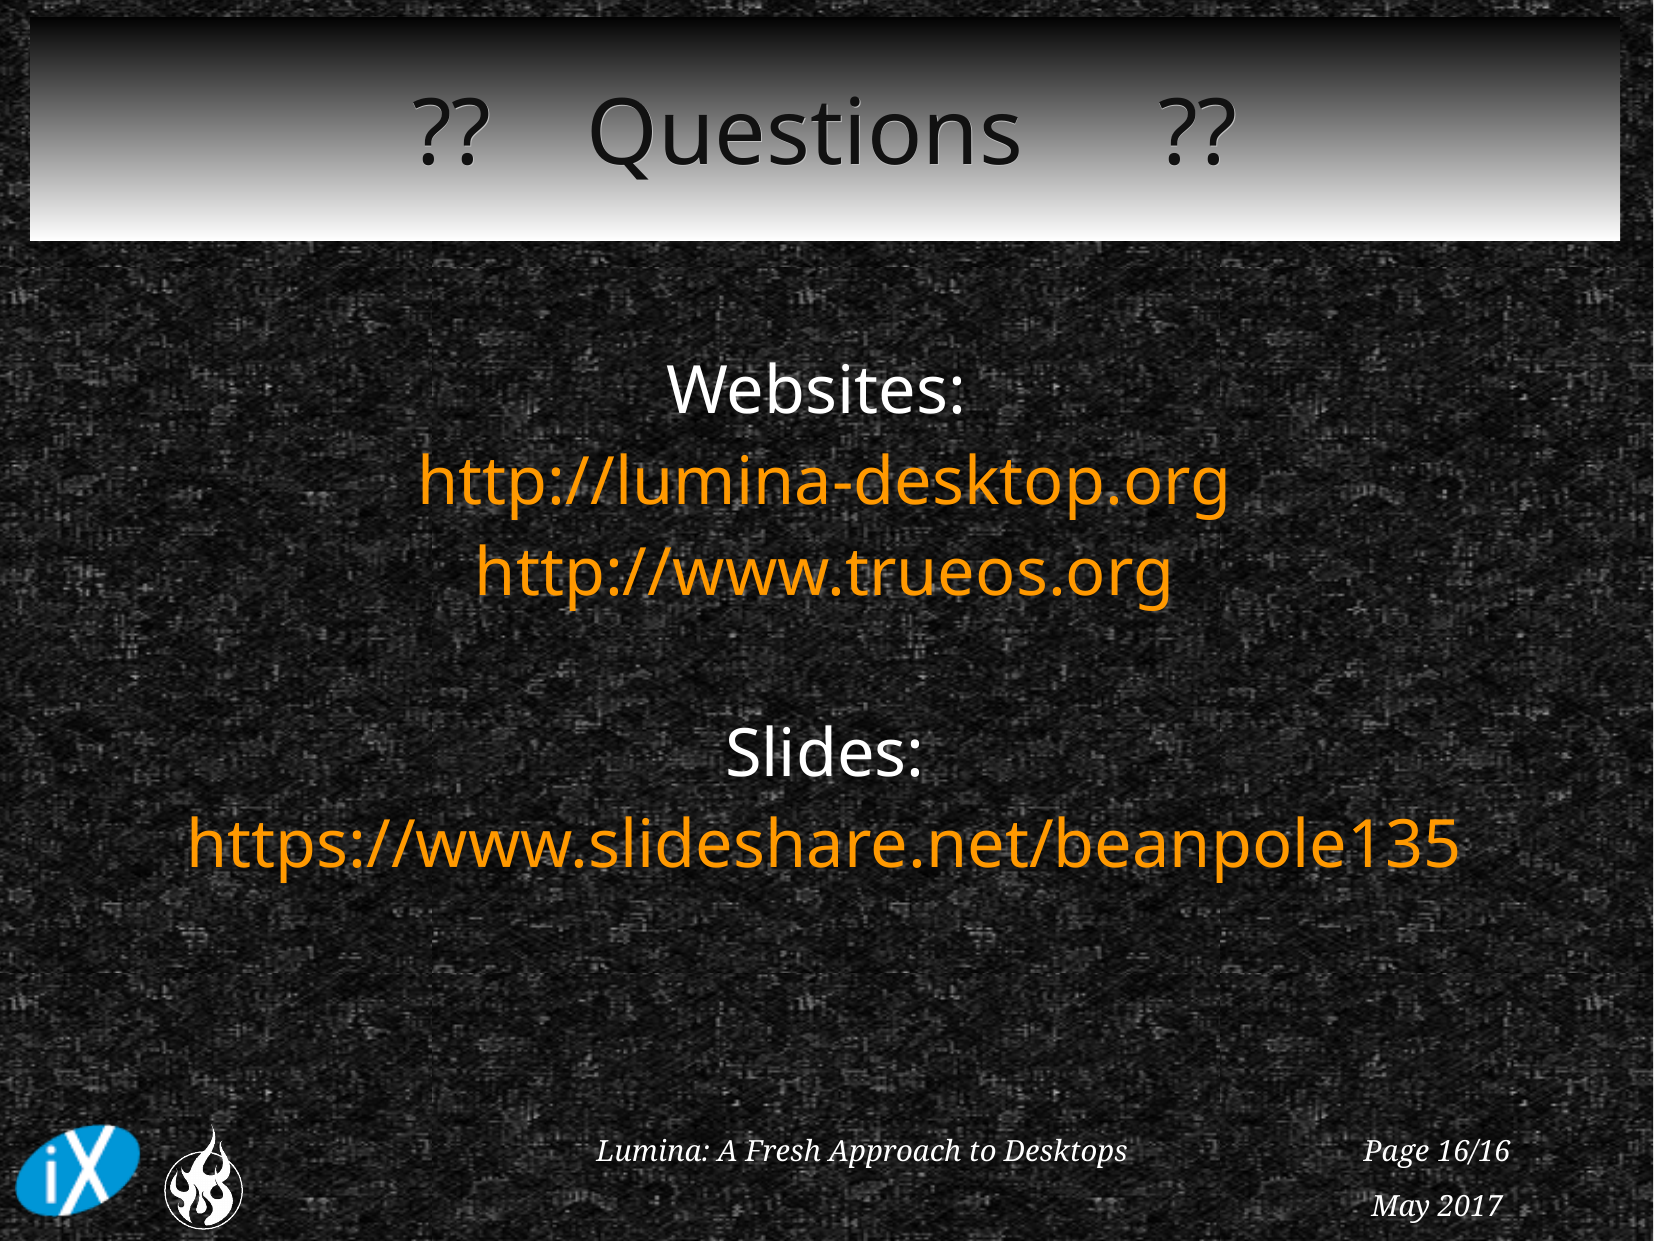

# ?? Questions	 ??
Websites:
http://lumina-desktop.org
http://www.trueos.org
Slides:
https://www.slideshare.net/beanpole135
Lumina: A Fresh Approach to Desktops
16
May 2017